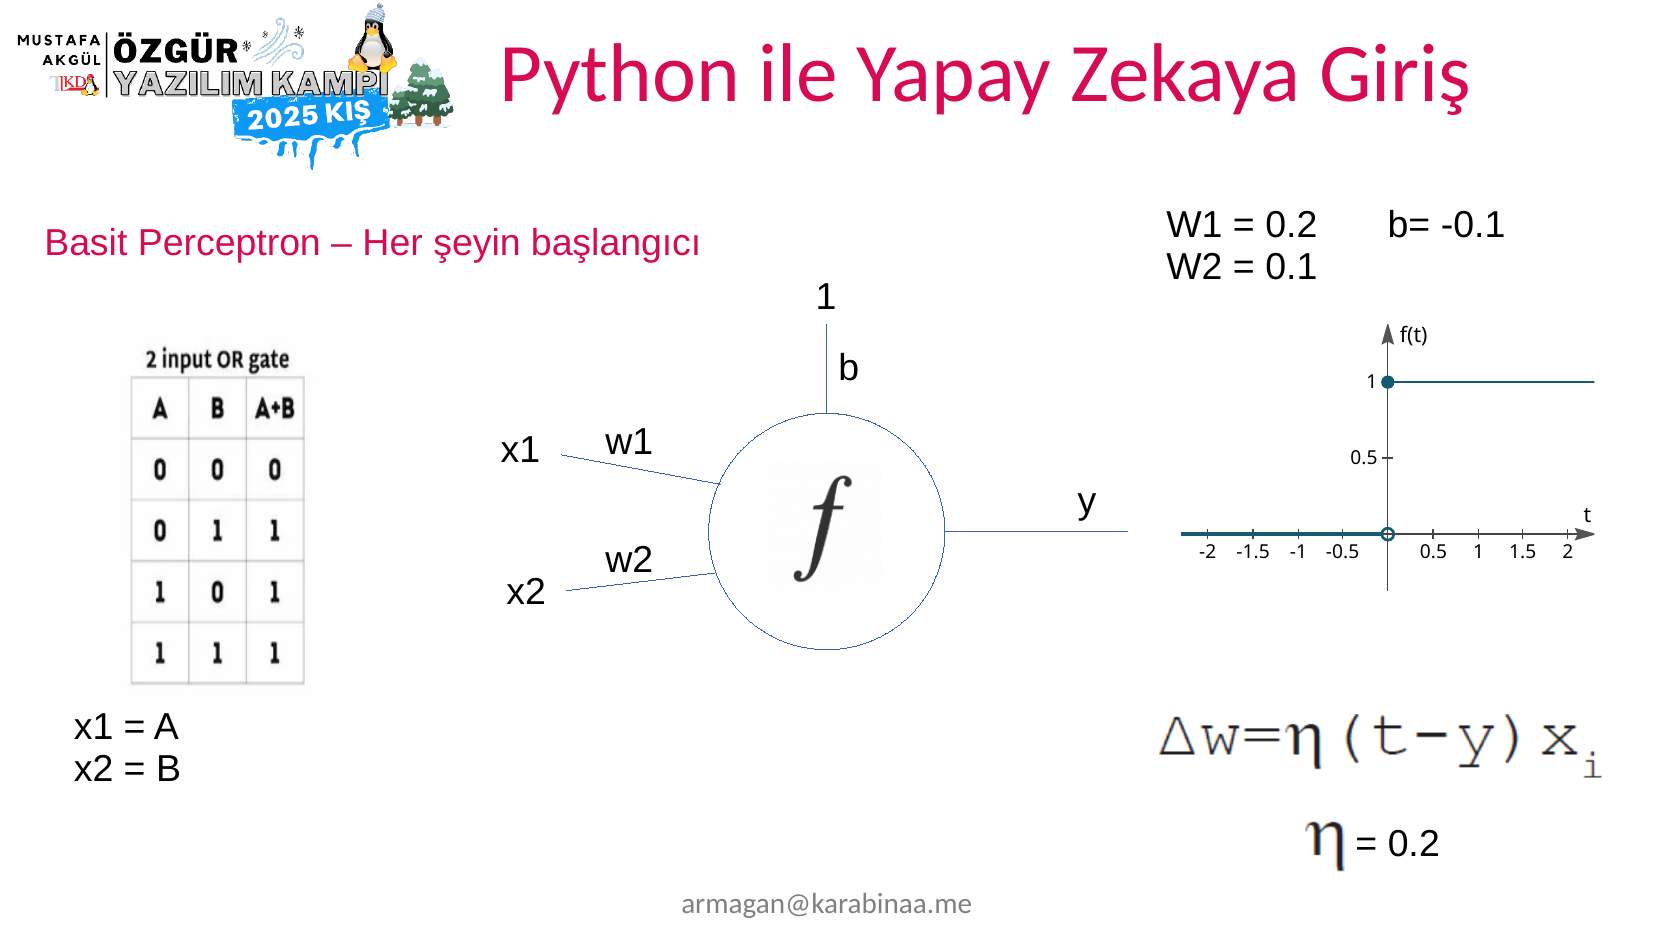

Python ile Yapay Zekaya Giriş
W1 = 0.2	b= -0.1
W2 = 0.1
Basit Perceptron – Her şeyin başlangıcı
 1
b
w1
x1
y
w2
x2
x1 = A
x2 = B
= 0.2
armagan@karabinaa.me